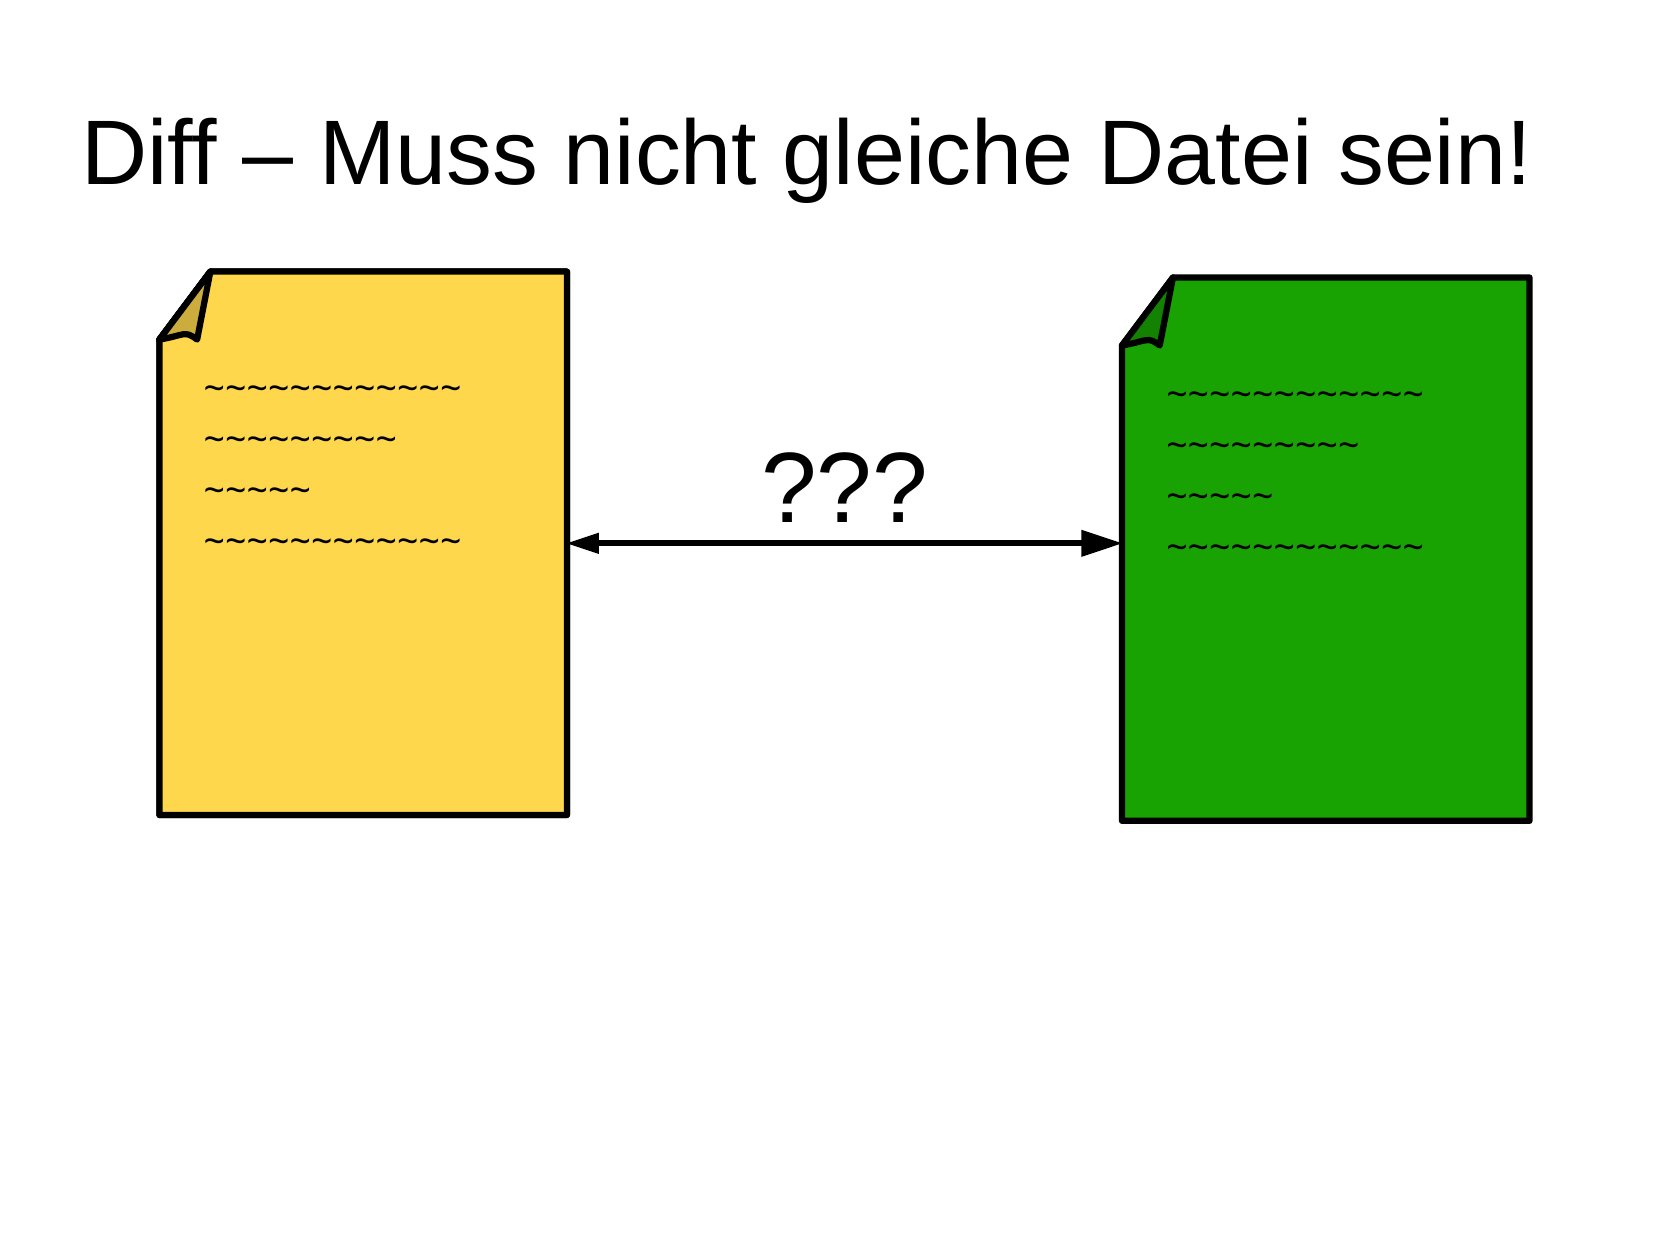

# Diff – Muss nicht gleiche Datei sein!
~~~~~~~~~
~~~~~~~~~
~~~~~~
~~~~~~~
~~~~~~~~~~~~
~~~~~~~~~
~~~~~
~~~~~~~~~~~~
~~~~~~~~~~~~
~~~~~~~~~
~~~~~
~~~~~~~~~~~~
???